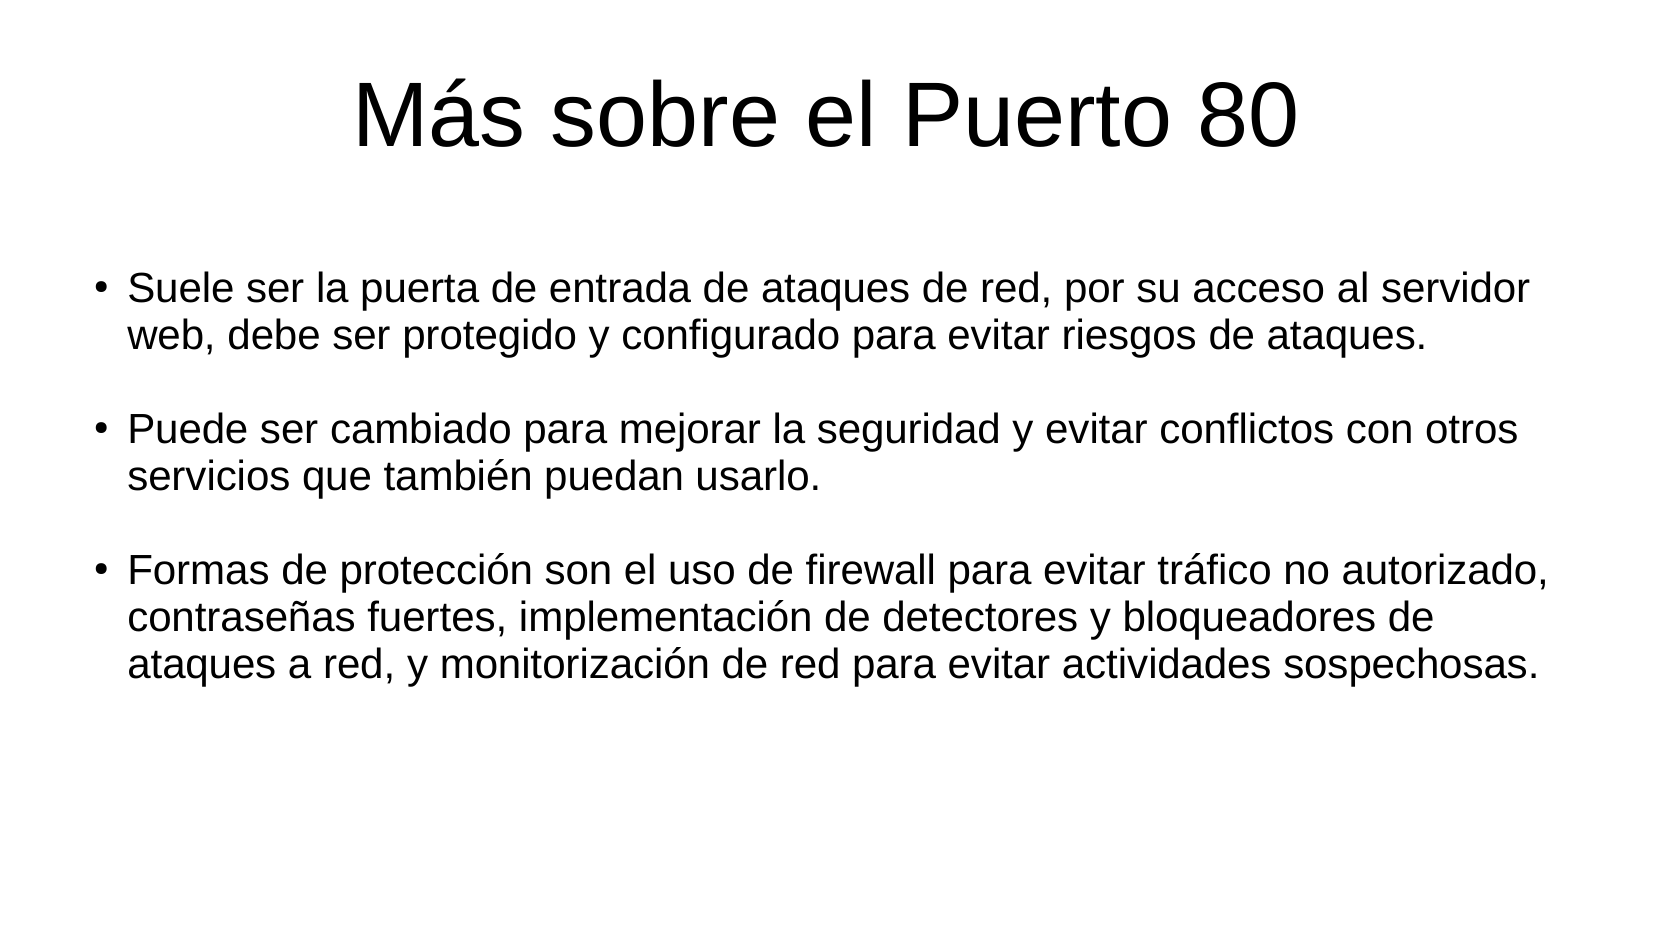

# Más sobre el Puerto 80
Suele ser la puerta de entrada de ataques de red, por su acceso al servidor web, debe ser protegido y configurado para evitar riesgos de ataques.
Puede ser cambiado para mejorar la seguridad y evitar conflictos con otros servicios que también puedan usarlo.
Formas de protección son el uso de firewall para evitar tráfico no autorizado, contraseñas fuertes, implementación de detectores y bloqueadores de ataques a red, y monitorización de red para evitar actividades sospechosas.